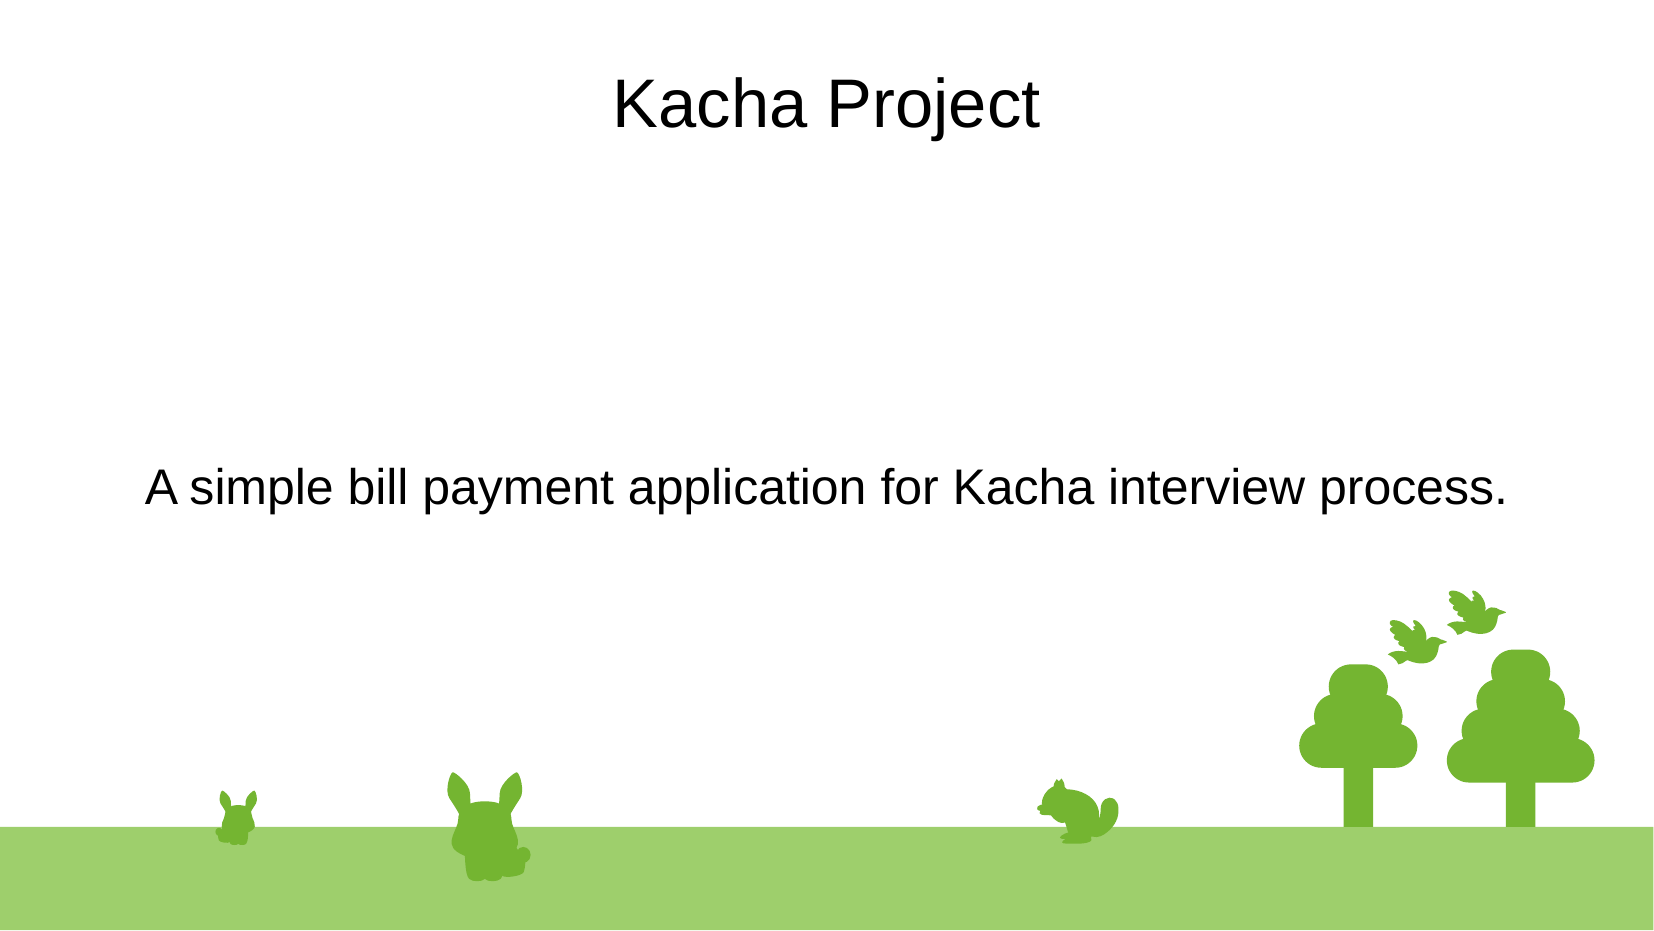

# Kacha Project
A simple bill payment application for Kacha interview process.